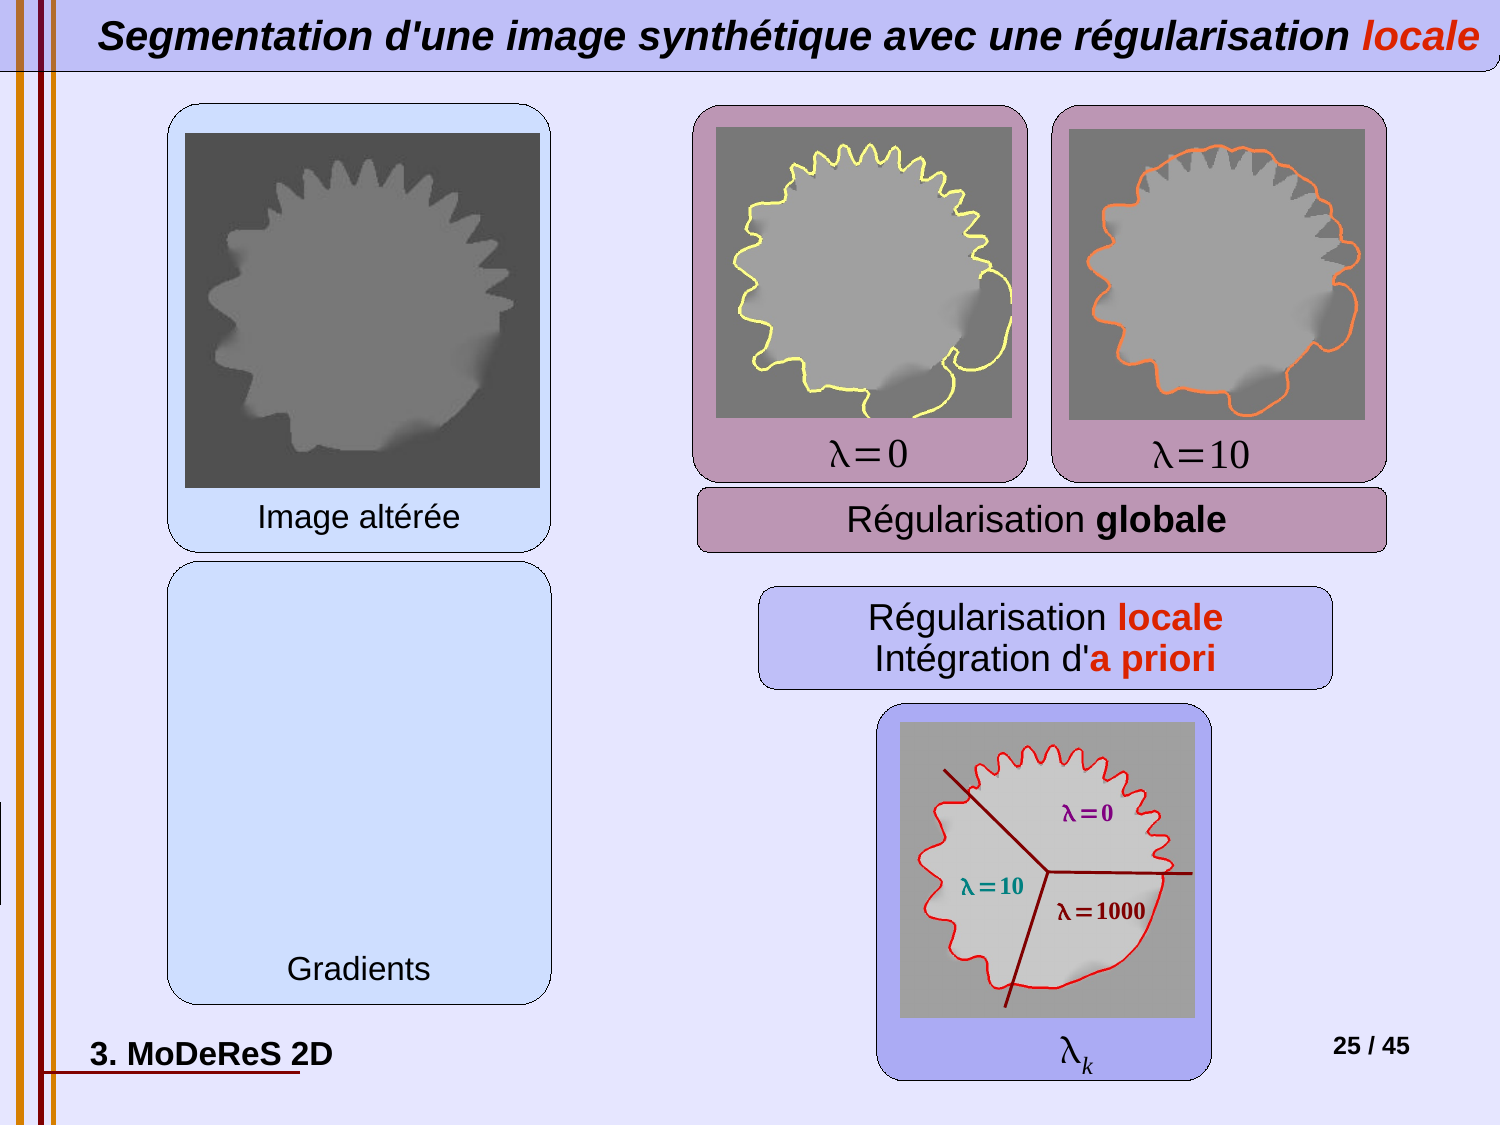

Segmentation d'une image synthétique avec une régularisation locale
Image altérée
Régularisation globale
Gradients
Régularisation locale
 Intégration d'a priori
25
# 3. MoDeReS 2D